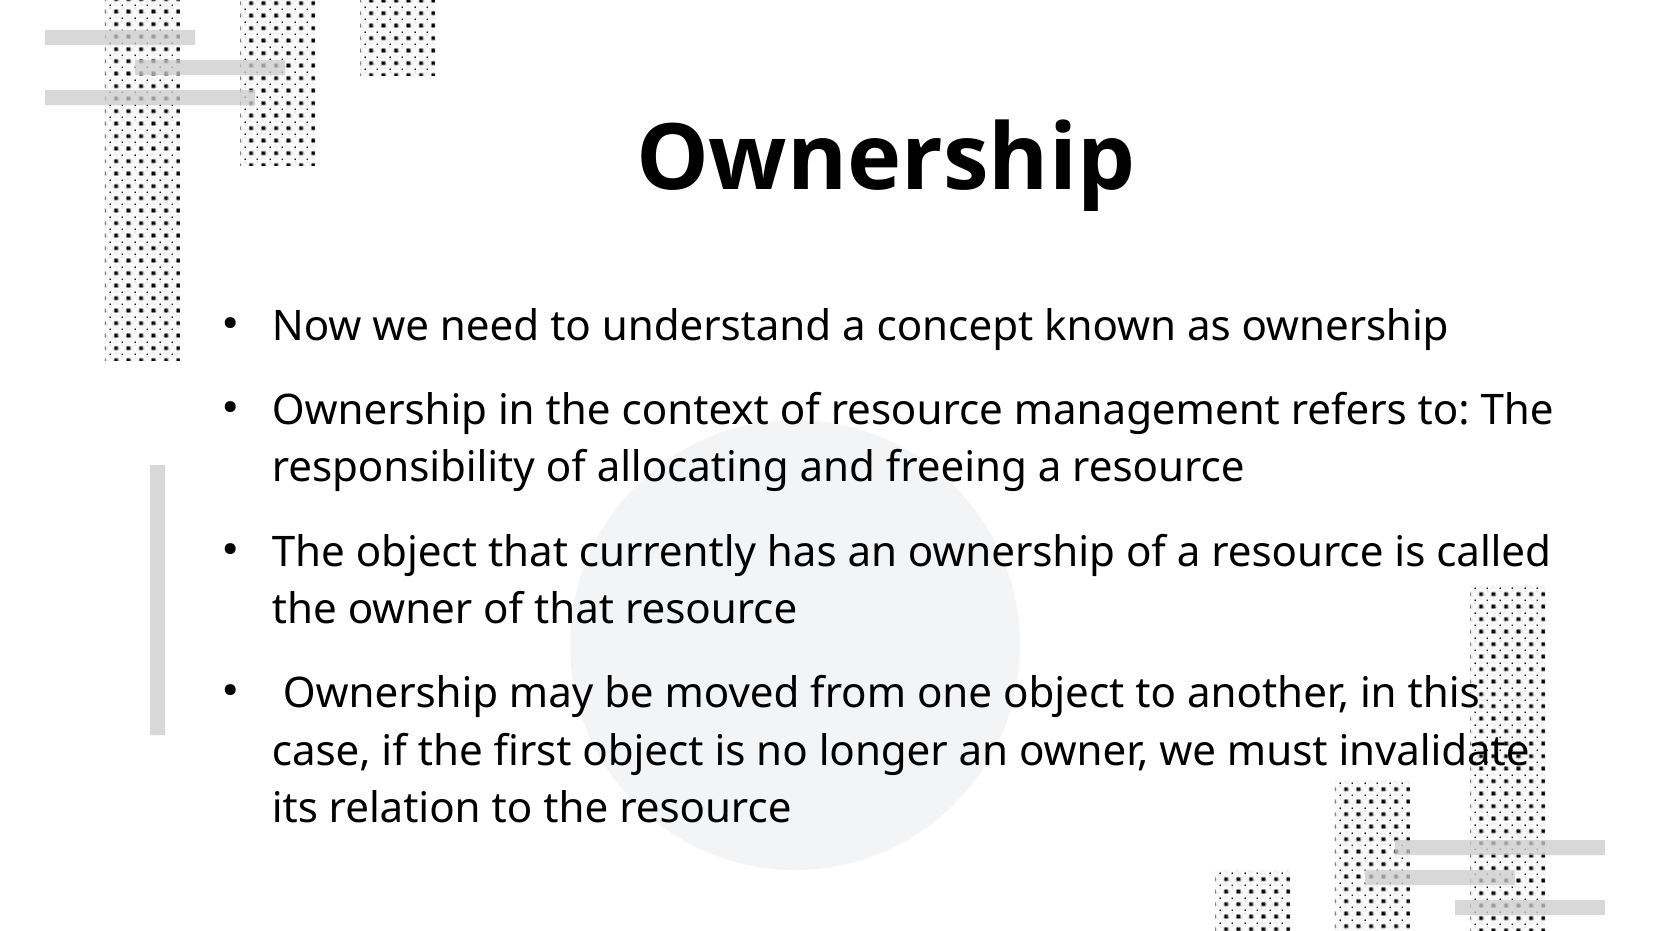

# Ownership
Now we need to understand a concept known as ownership
Ownership in the context of resource management refers to: The responsibility of allocating and freeing a resource
The object that currently has an ownership of a resource is called the owner of that resource
 Ownership may be moved from one object to another, in this case, if the first object is no longer an owner, we must invalidate its relation to the resource